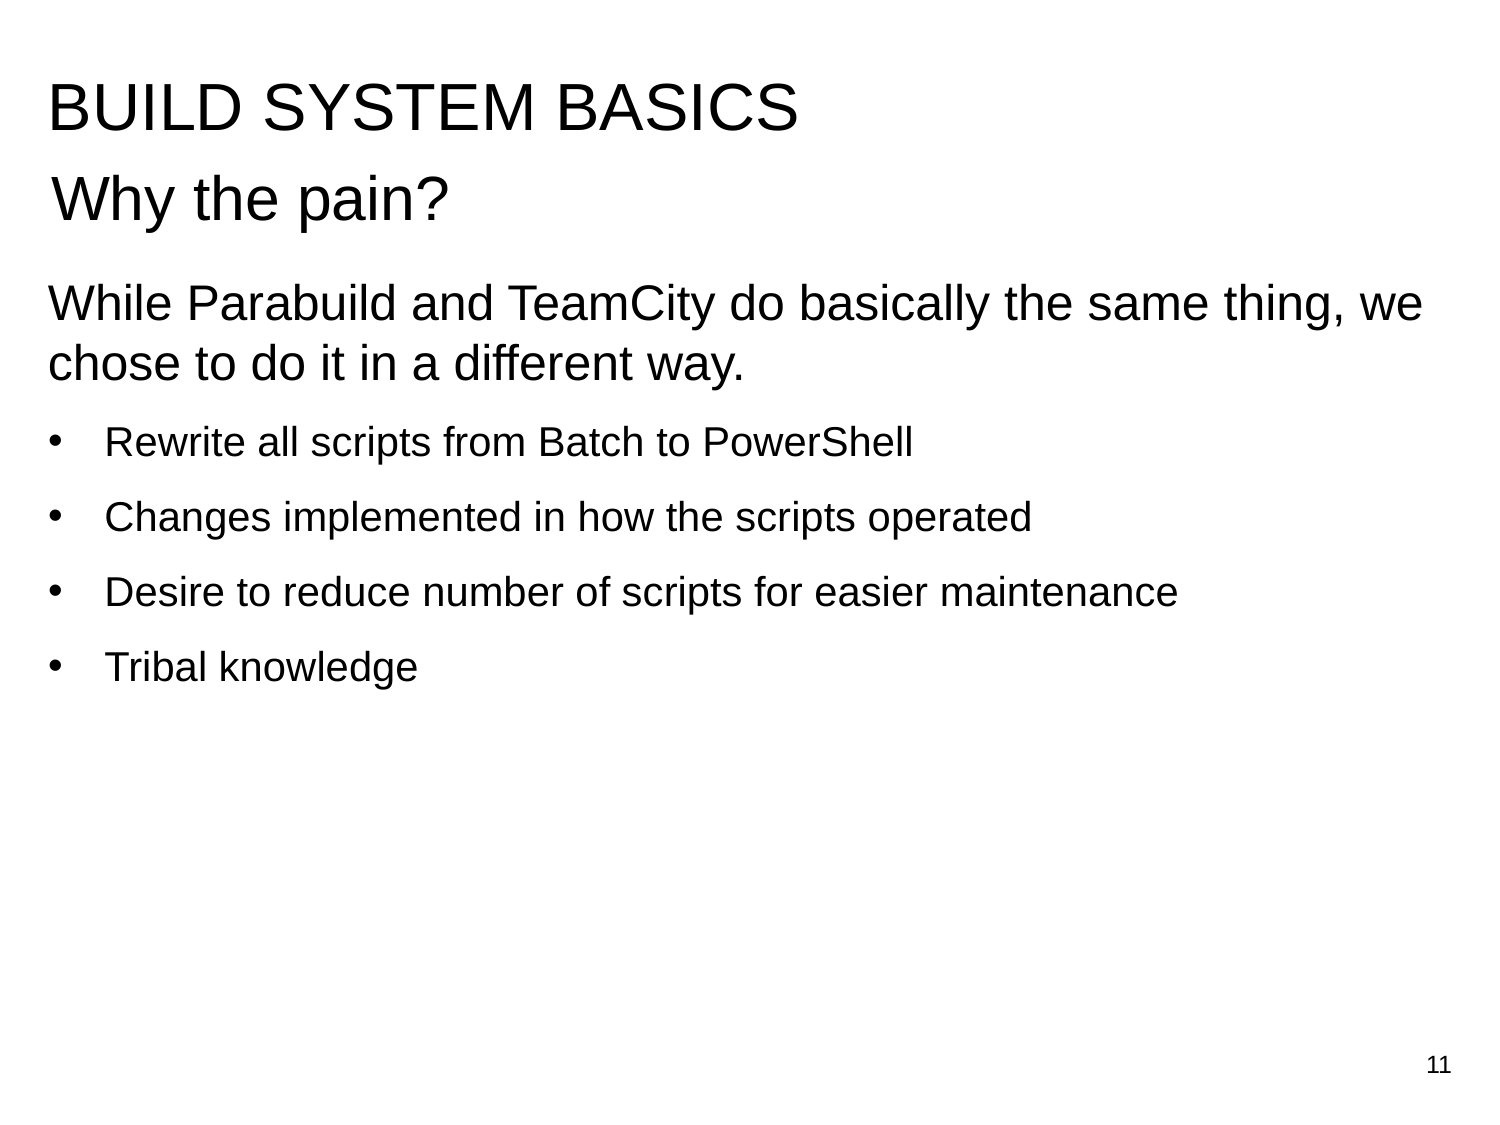

# Build system basics
Why the pain?
While Parabuild and TeamCity do basically the same thing, we chose to do it in a different way.
Rewrite all scripts from Batch to PowerShell
Changes implemented in how the scripts operated
Desire to reduce number of scripts for easier maintenance
Tribal knowledge